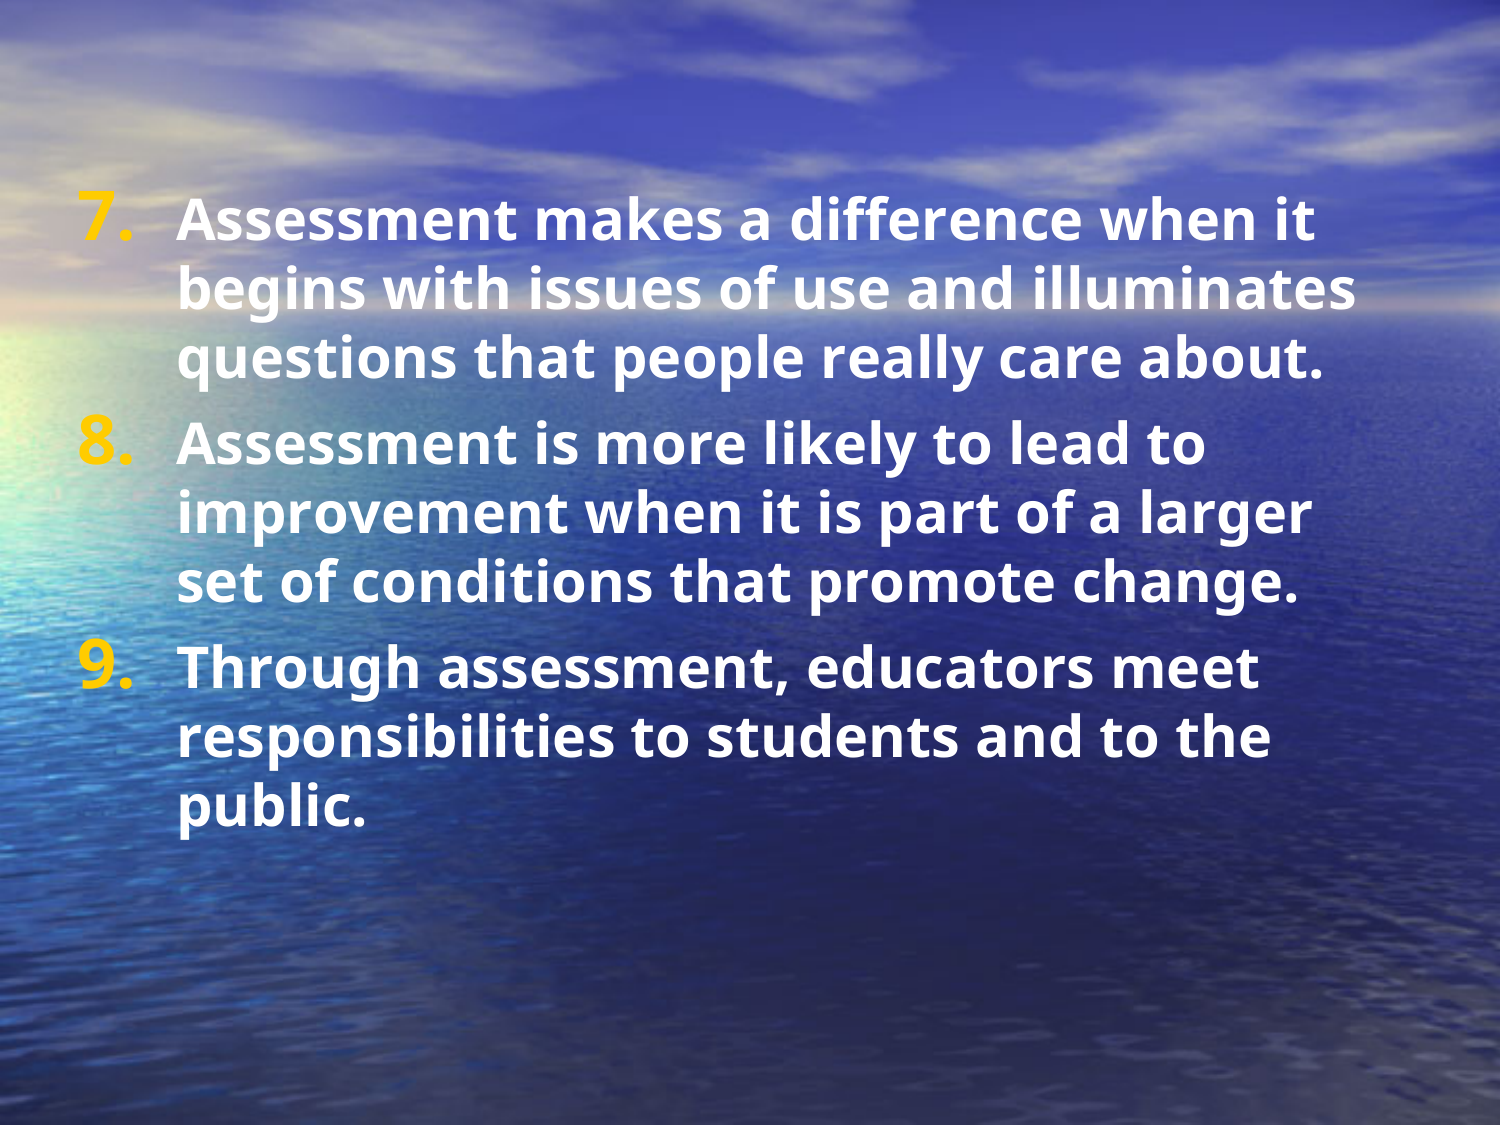

# Assessment makes a difference when it begins with issues of use and illuminates questions that people really care about.
Assessment is more likely to lead to improvement when it is part of a larger set of conditions that promote change.
Through assessment, educators meet responsibilities to students and to the public.